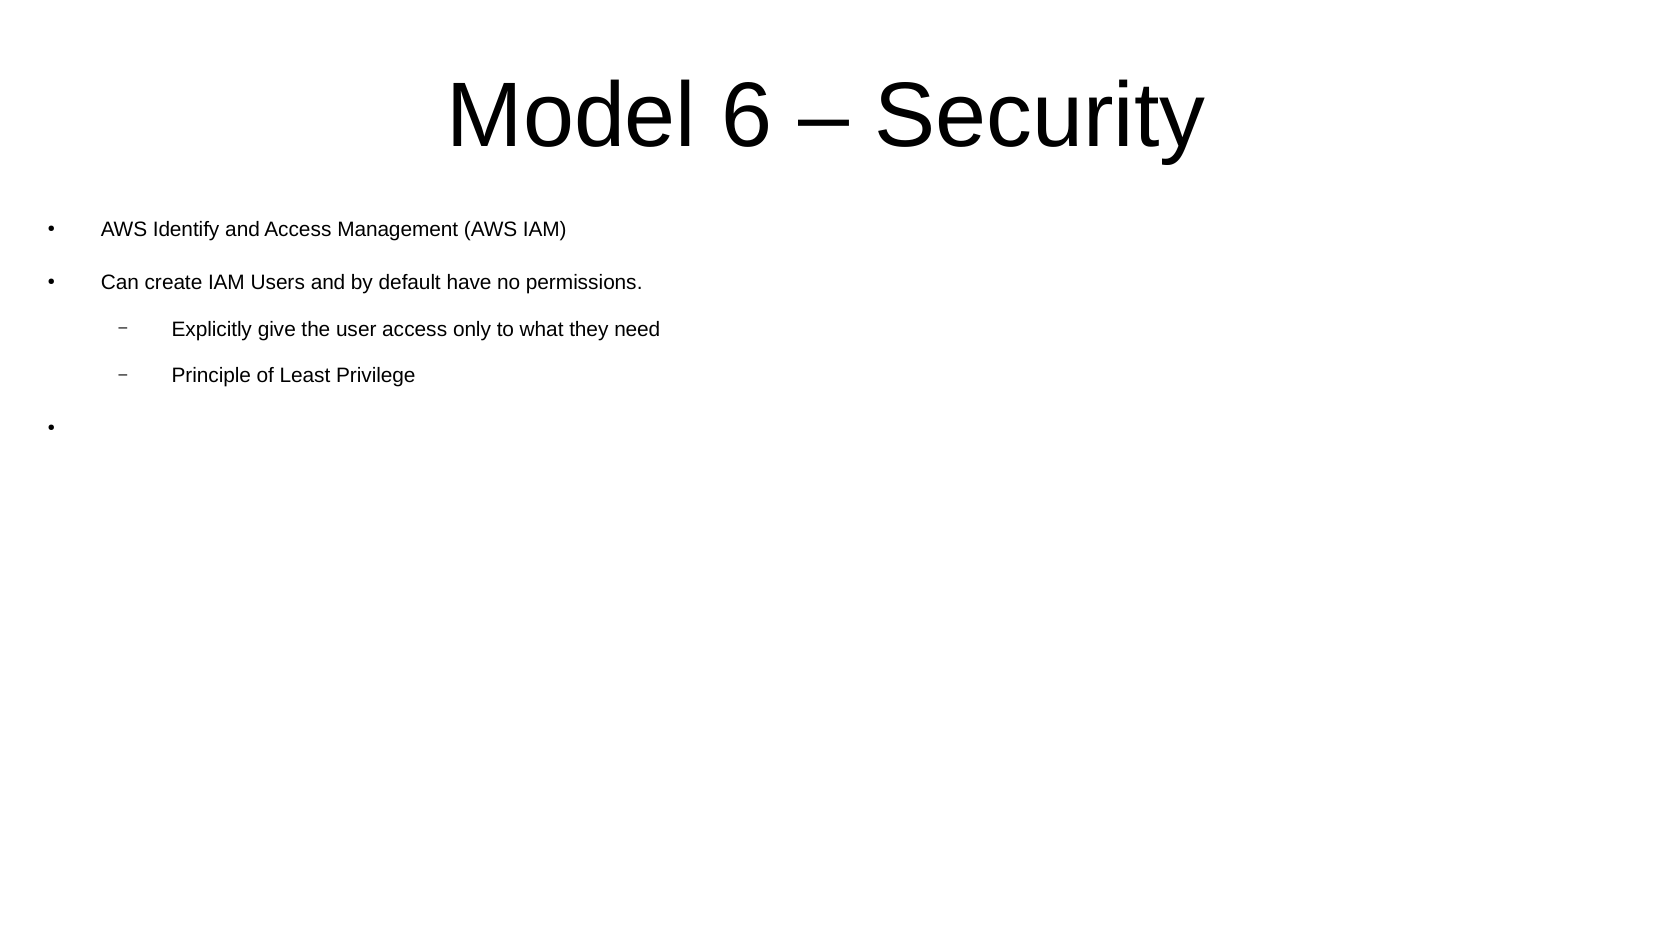

# Model 6 – Security
AWS Identify and Access Management (AWS IAM)
Can create IAM Users and by default have no permissions.
Explicitly give the user access only to what they need
Principle of Least Privilege